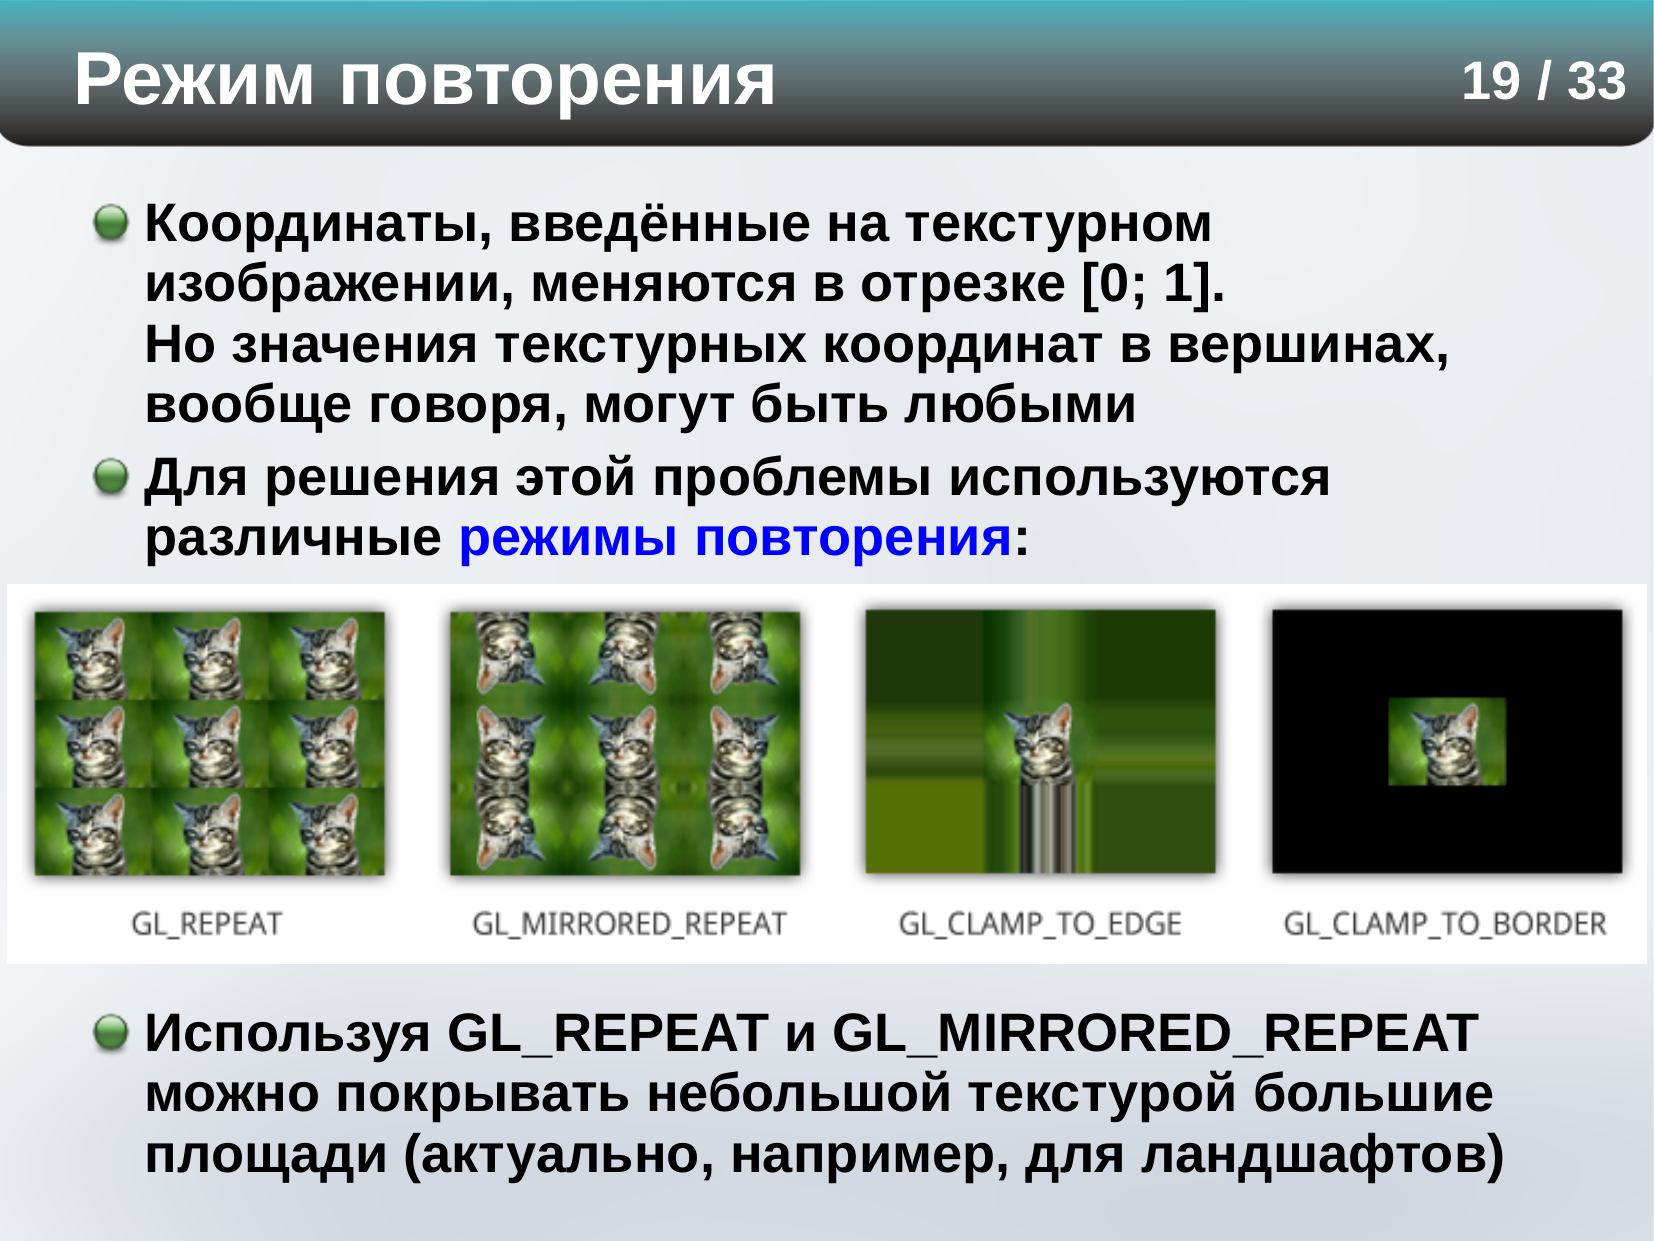

Режим повторения
Координаты, введённые на текстурном изображении, меняются в отрезке [0; 1].
Но значения текстурных координат в вершинах, вообще говоря, могут быть любыми
Для решения этой проблемы используются различные режимы повторения:
Используя GL_REPEAT и GL_MIRRORED_REPEAT можно покрывать небольшой текстурой большие площади (актуально, например, для ландшафтов)